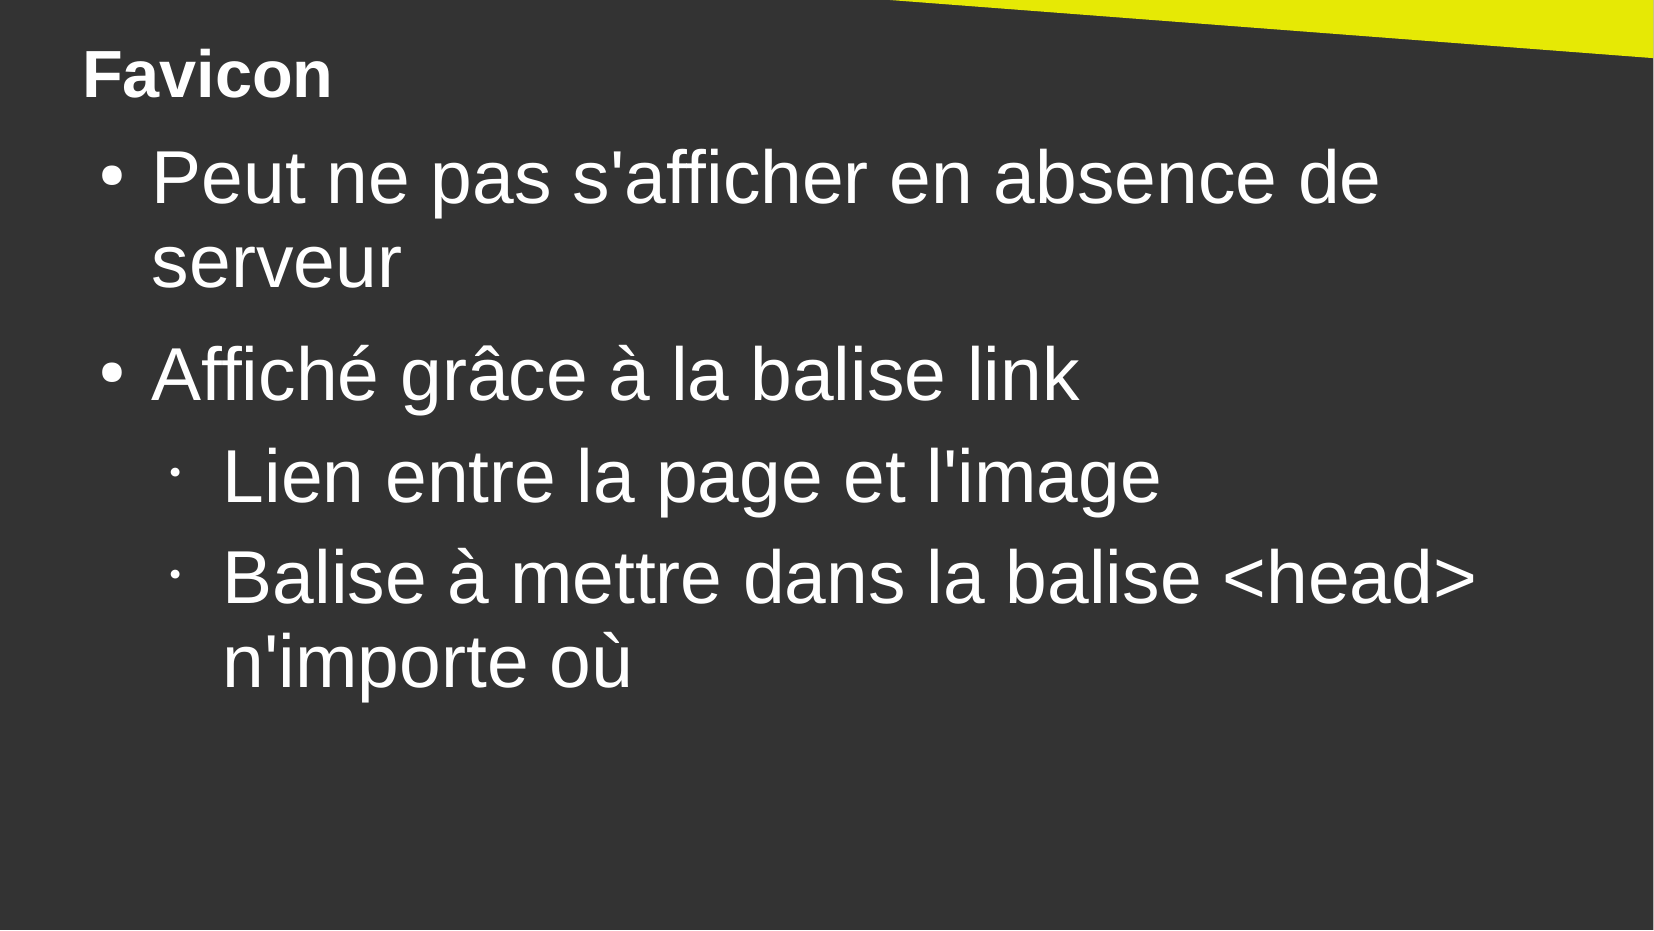

# Favicon
Peut ne pas s'afficher en absence de serveur
Affiché grâce à la balise link
Lien entre la page et l'image
Balise à mettre dans la balise <head> n'importe où